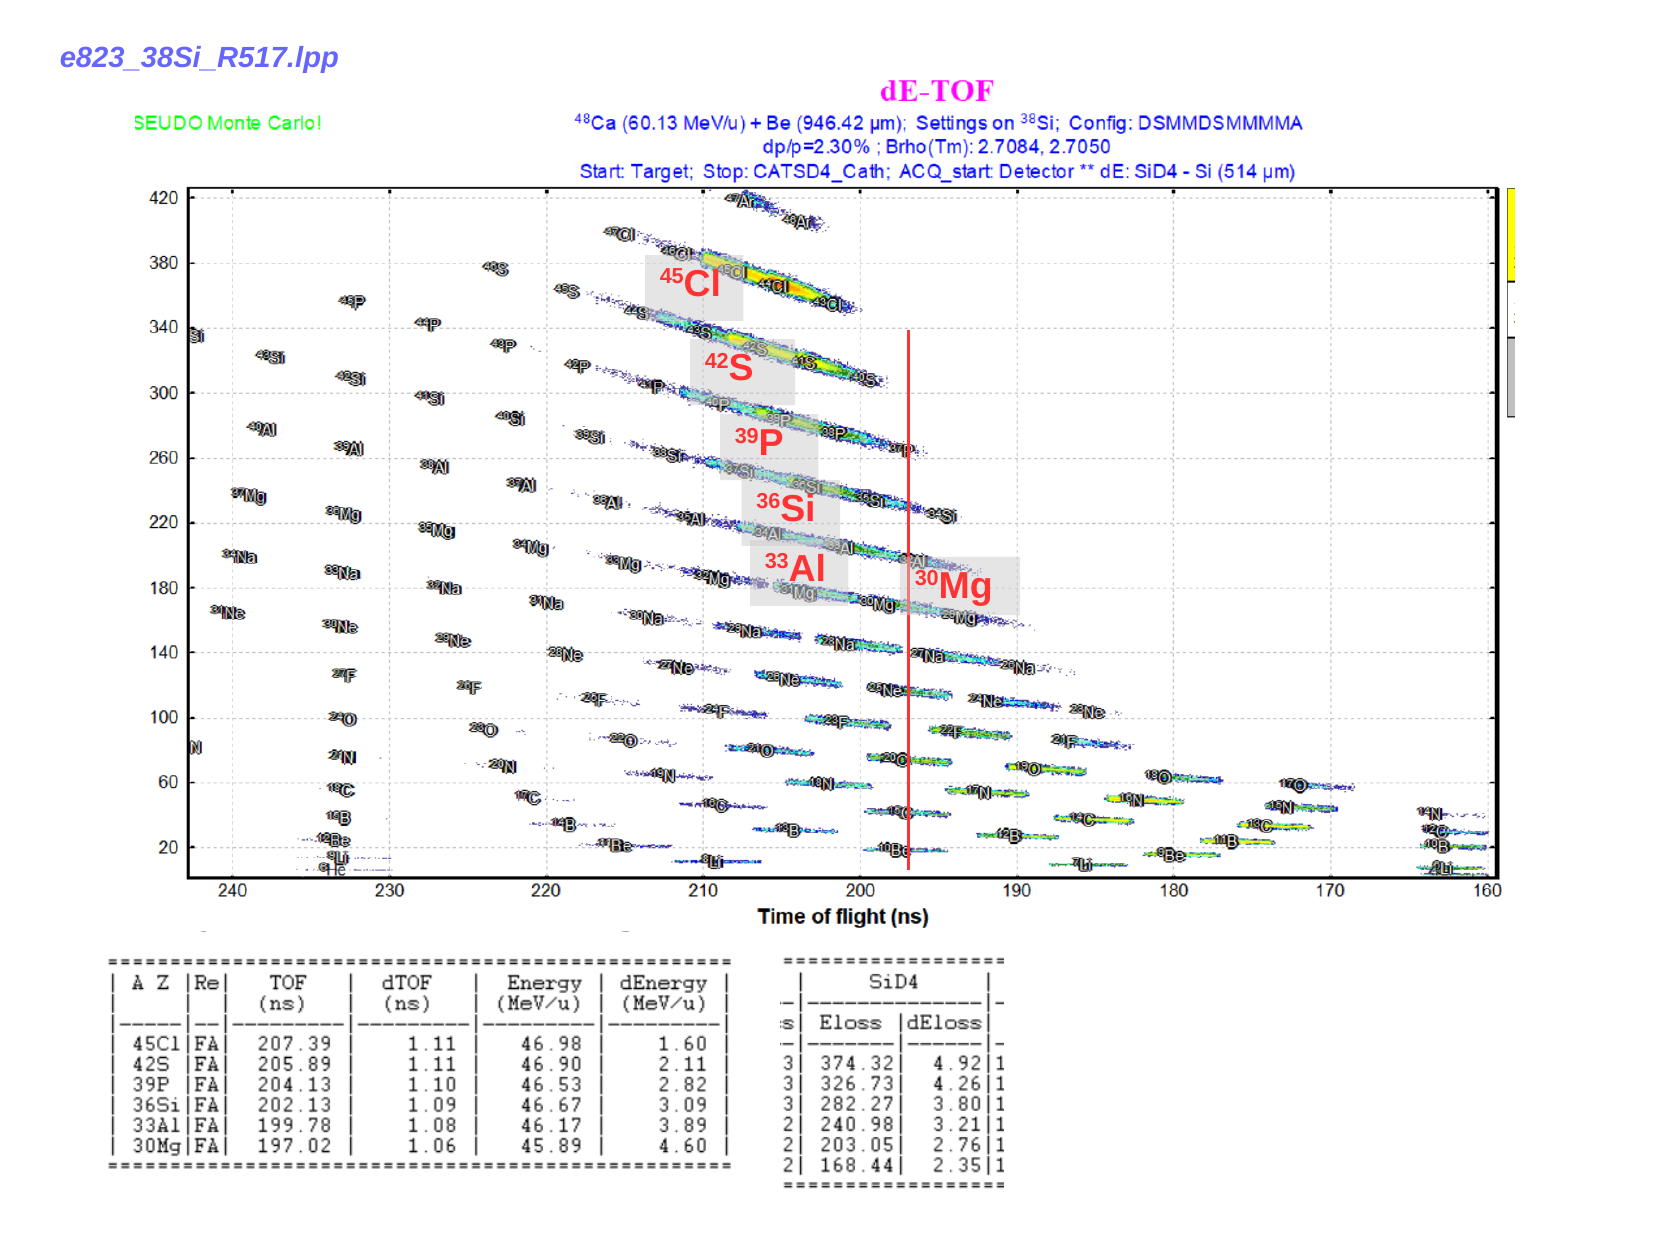

e823_38Si_R517.lpp
45Cl
42S
39P
36Si
33Al
30Mg